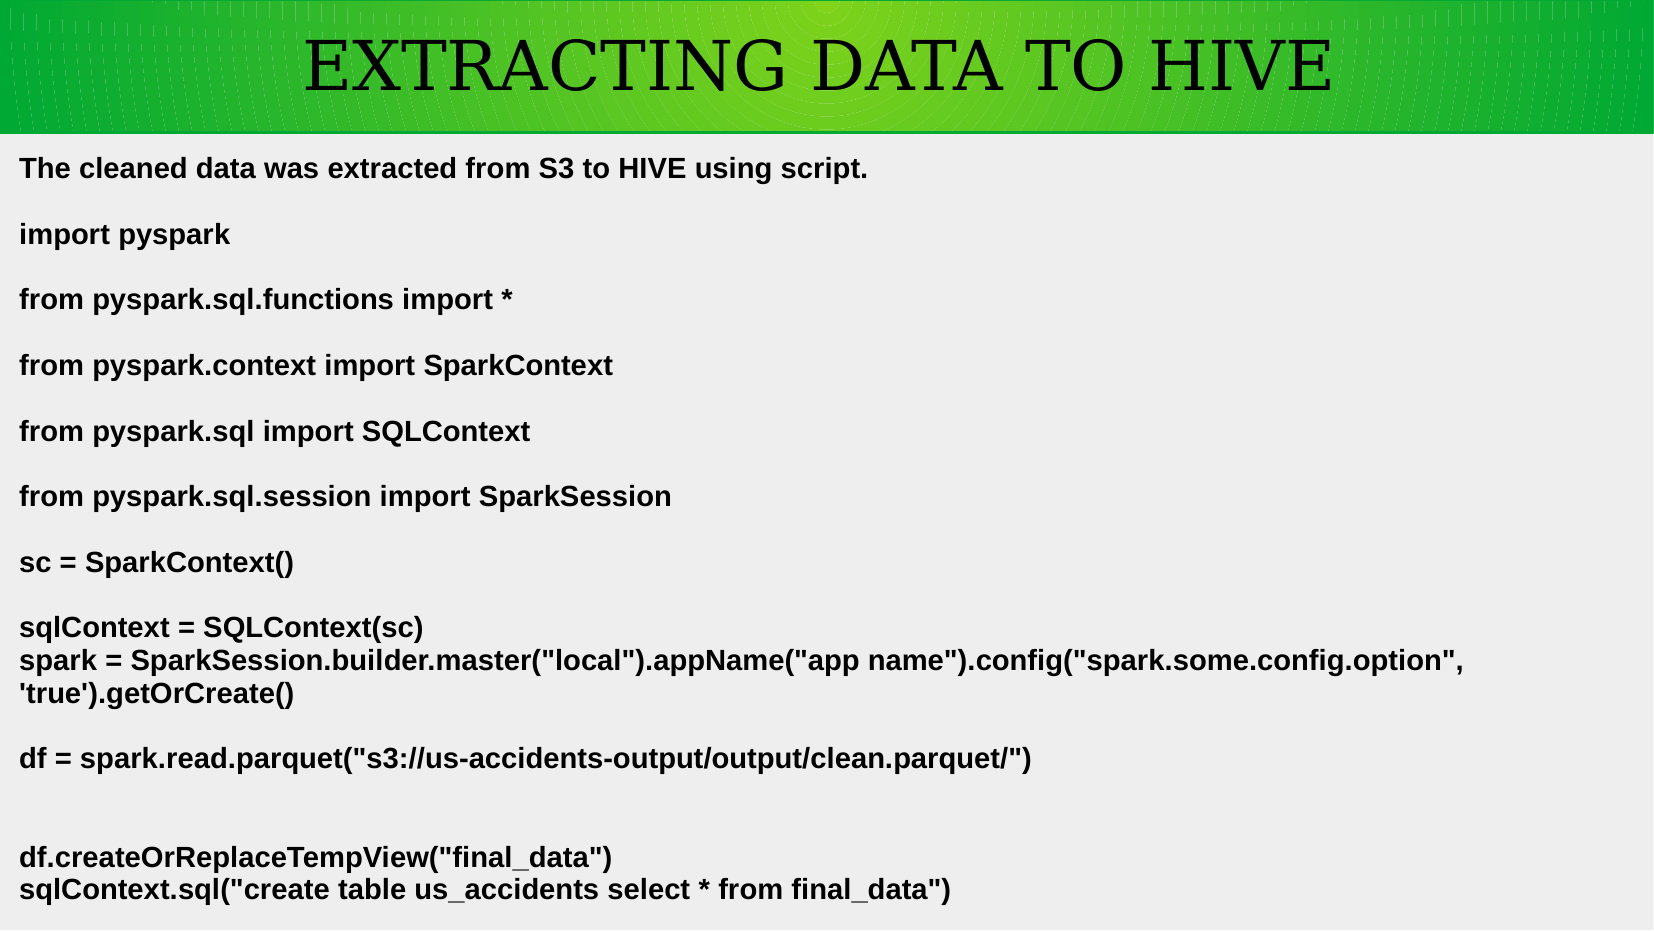

# EXTRACTING DATA TO HIVE
The cleaned data was extracted from S3 to HIVE using script.
import pyspark
from pyspark.sql.functions import *
from pyspark.context import SparkContext
from pyspark.sql import SQLContext
from pyspark.sql.session import SparkSession
sc = SparkContext()
sqlContext = SQLContext(sc)
spark = SparkSession.builder.master("local").appName("app name").config("spark.some.config.option", 'true').getOrCreate()
df = spark.read.parquet("s3://us-accidents-output/output/clean.parquet/")
df.createOrReplaceTempView("final_data")
sqlContext.sql("create table us_accidents select * from final_data")